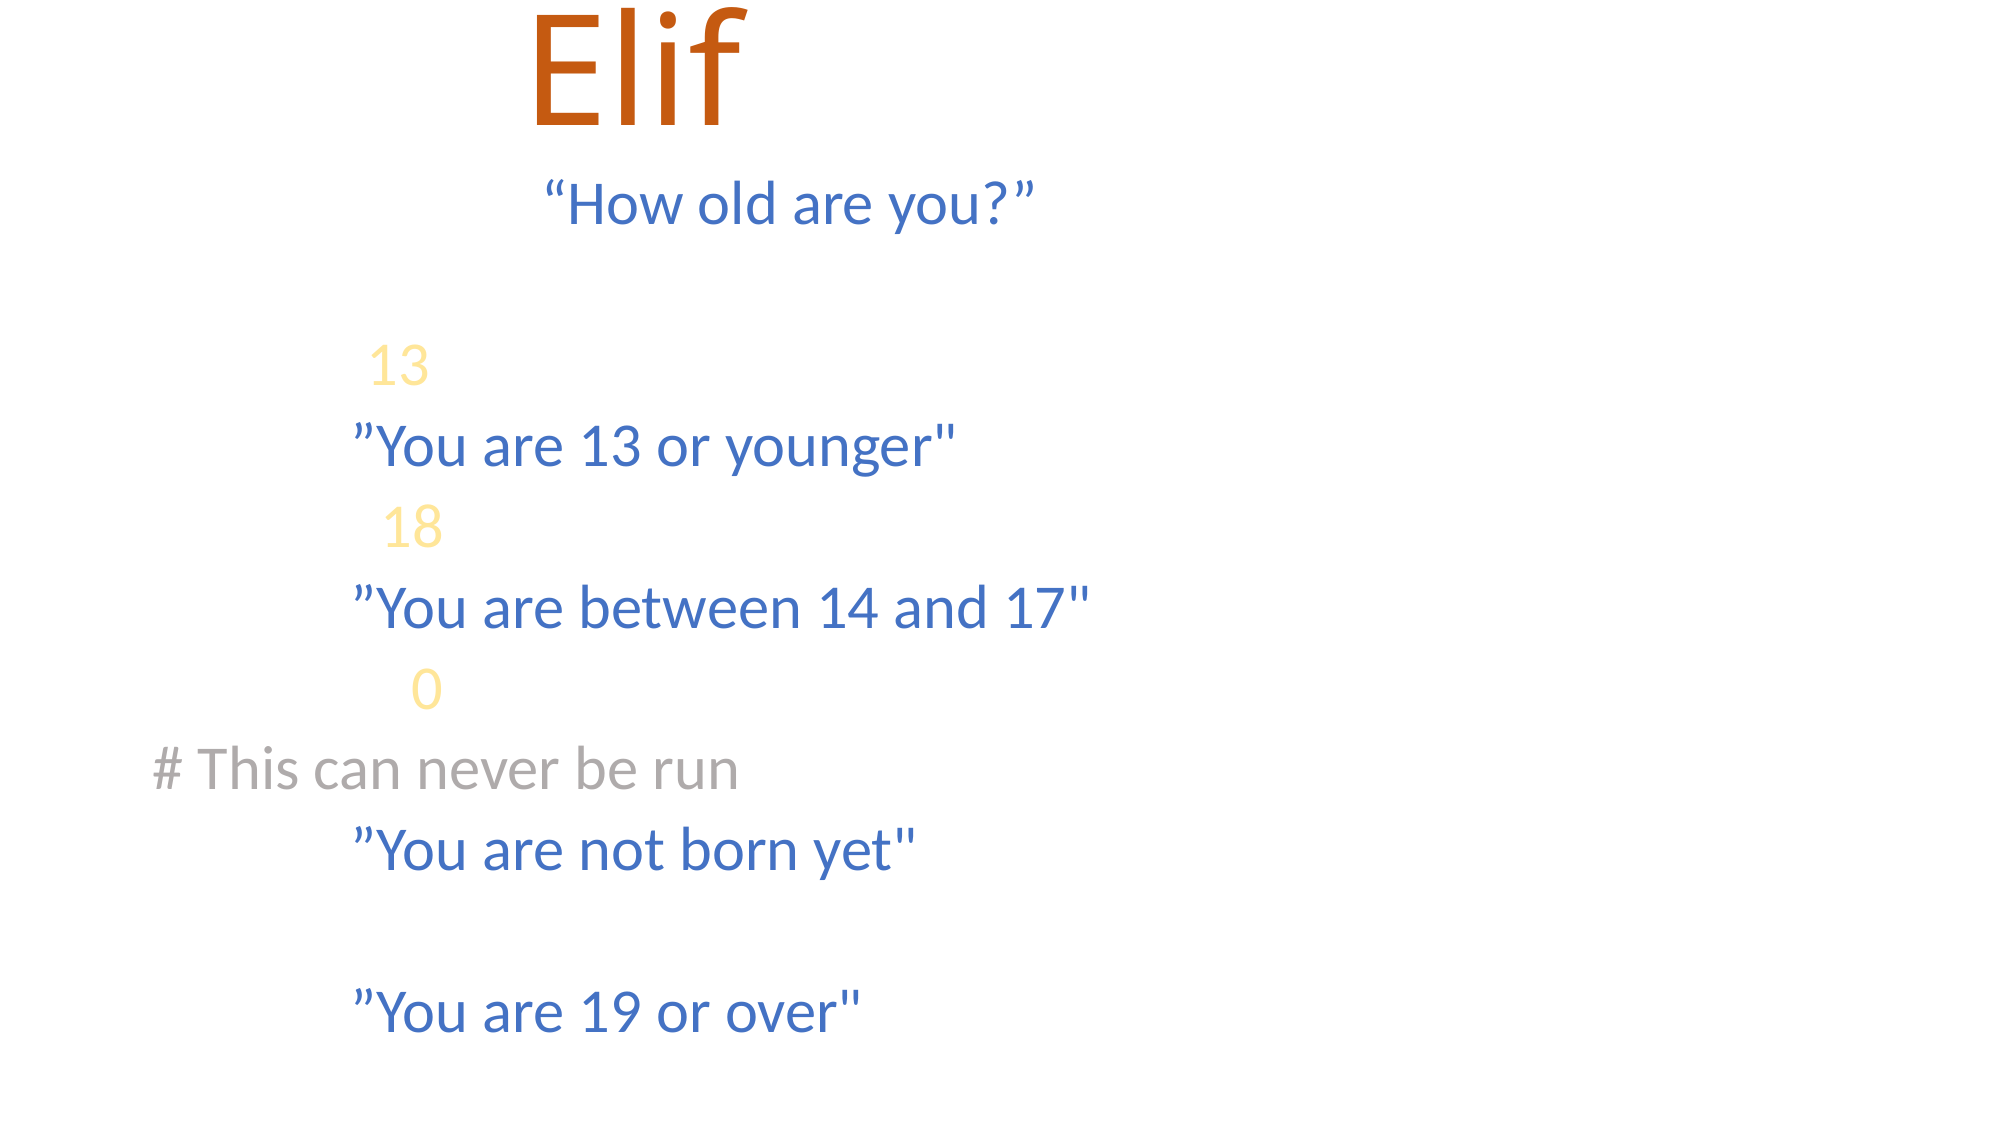

# Elif
age = int(input(“How old are you?”))
if age <=13:
 print(”You are 13 or younger")
elif age <18:
 print(”You are between 14 and 17")
elif age ==0:
# This can never be run
 print(”You are not born yet")
else:
 print(”You are 19 or over")